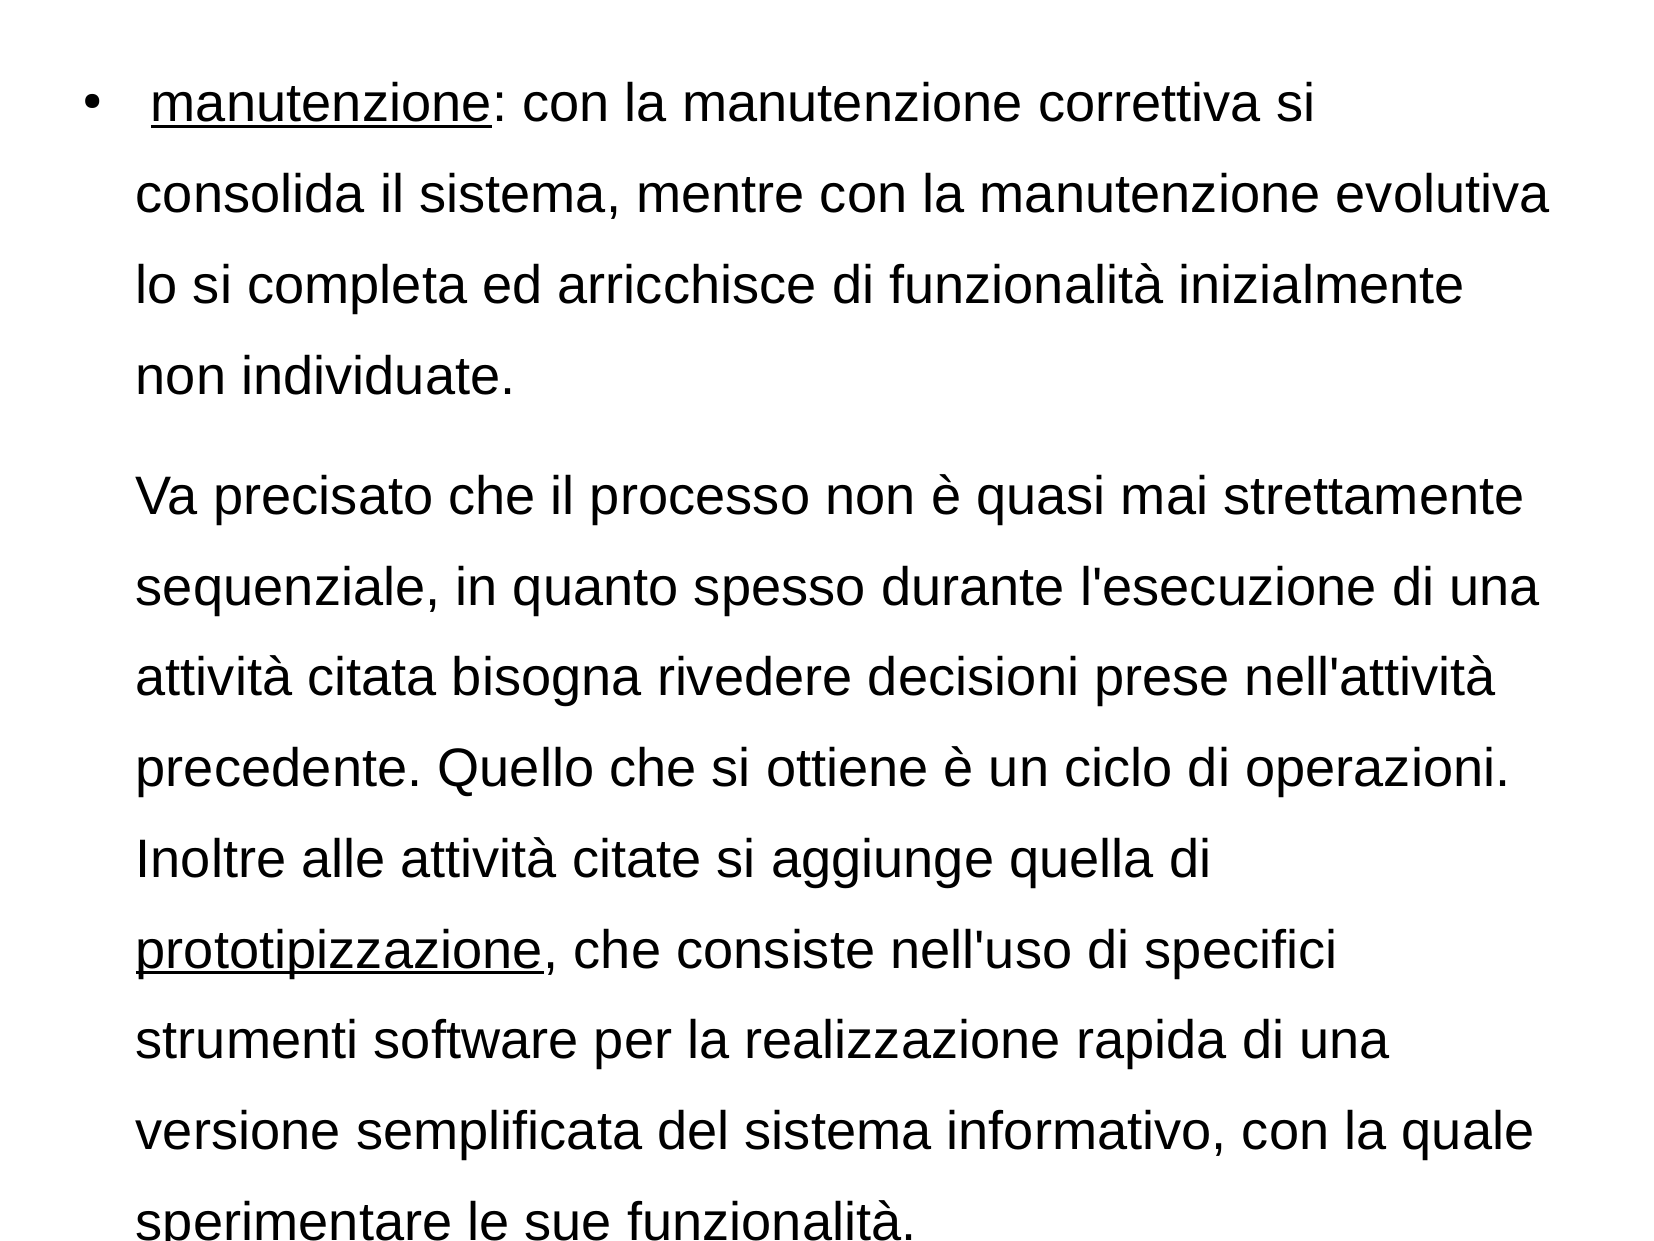

# manutenzione: con la manutenzione correttiva si consolida il sistema, mentre con la manutenzione evolutiva lo si completa ed arricchisce di funzionalità inizialmente non individuate.
Va precisato che il processo non è quasi mai strettamente sequenziale, in quanto spesso durante l'esecuzione di una attività citata bisogna rivedere decisioni prese nell'attività precedente. Quello che si ottiene è un ciclo di operazioni. Inoltre alle attività citate si aggiunge quella di prototipizzazione, che consiste nell'uso di specifici strumenti software per la realizzazione rapida di una versione semplificata del sistema informativo, con la quale sperimentare le sue funzionalità.